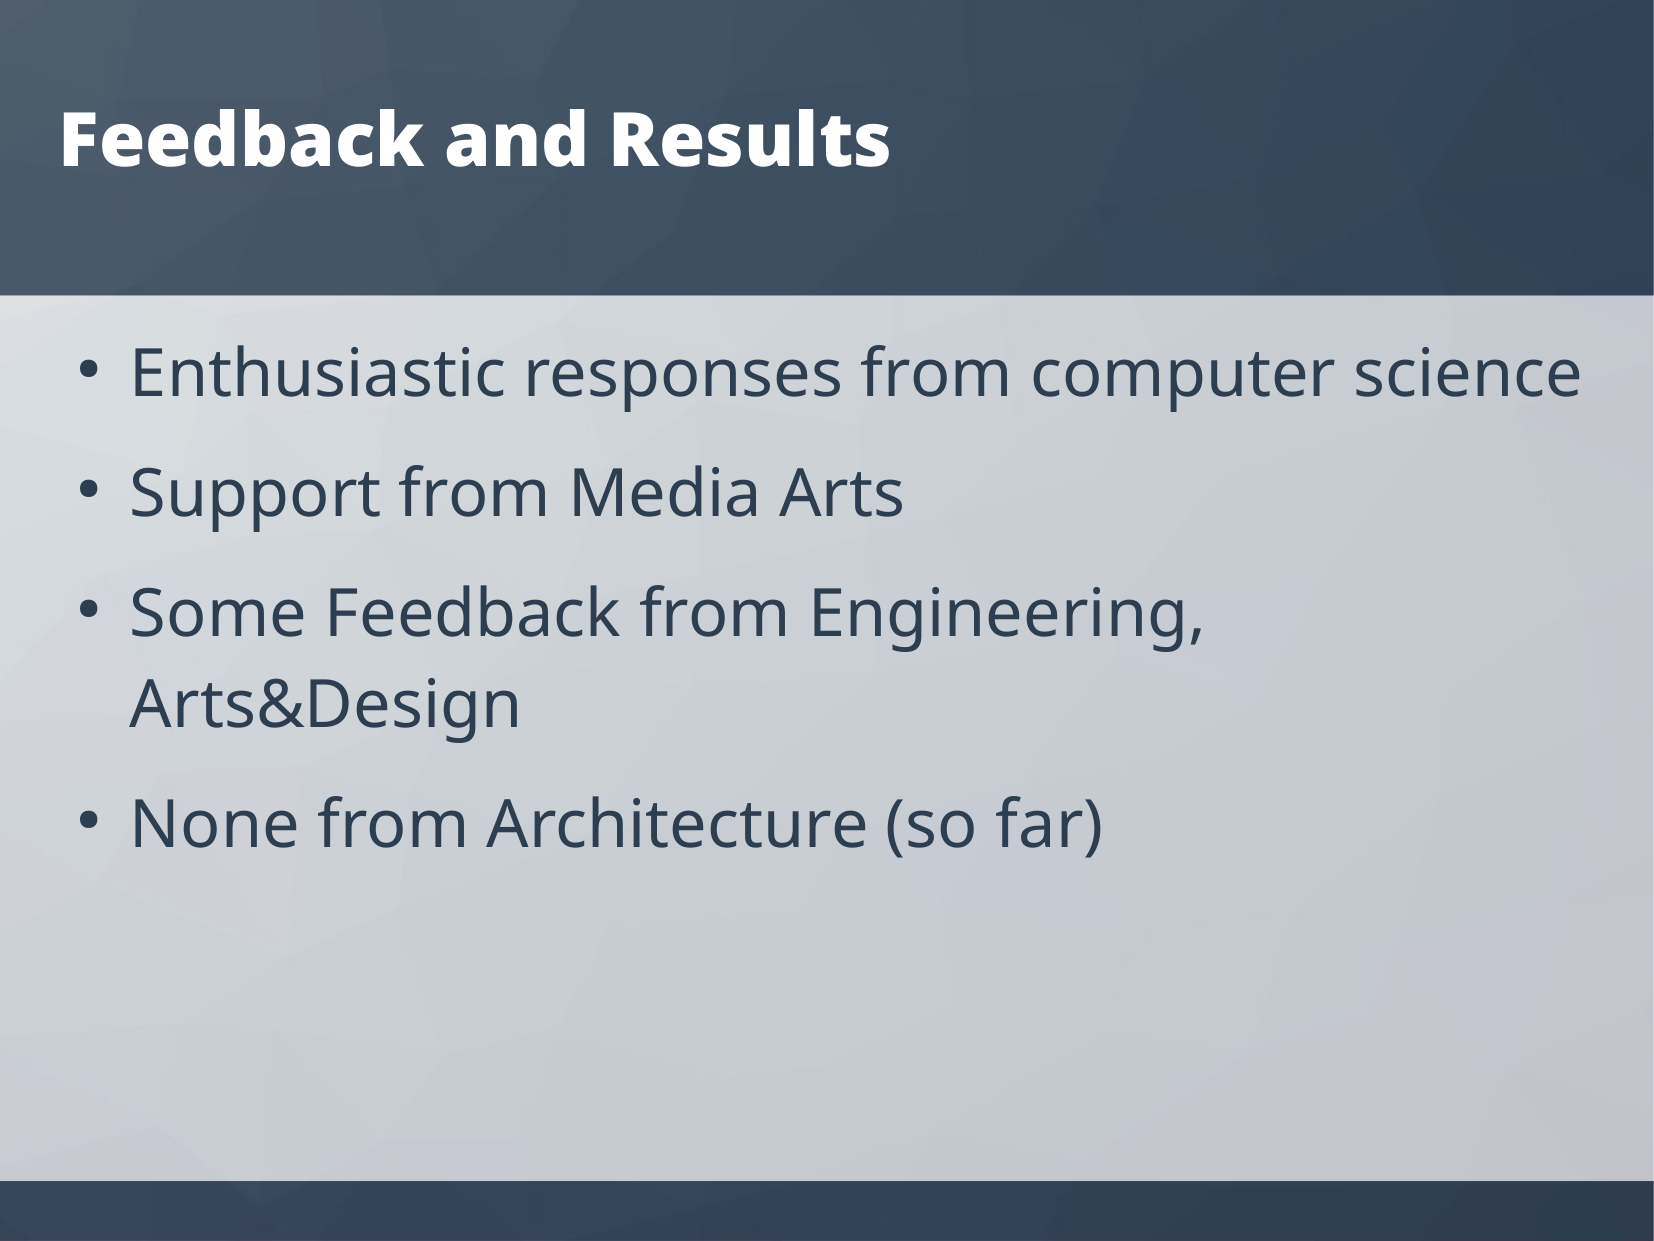

# Feedback and Results
Enthusiastic responses from computer science
Support from Media Arts
Some Feedback from Engineering, Arts&Design
None from Architecture (so far)